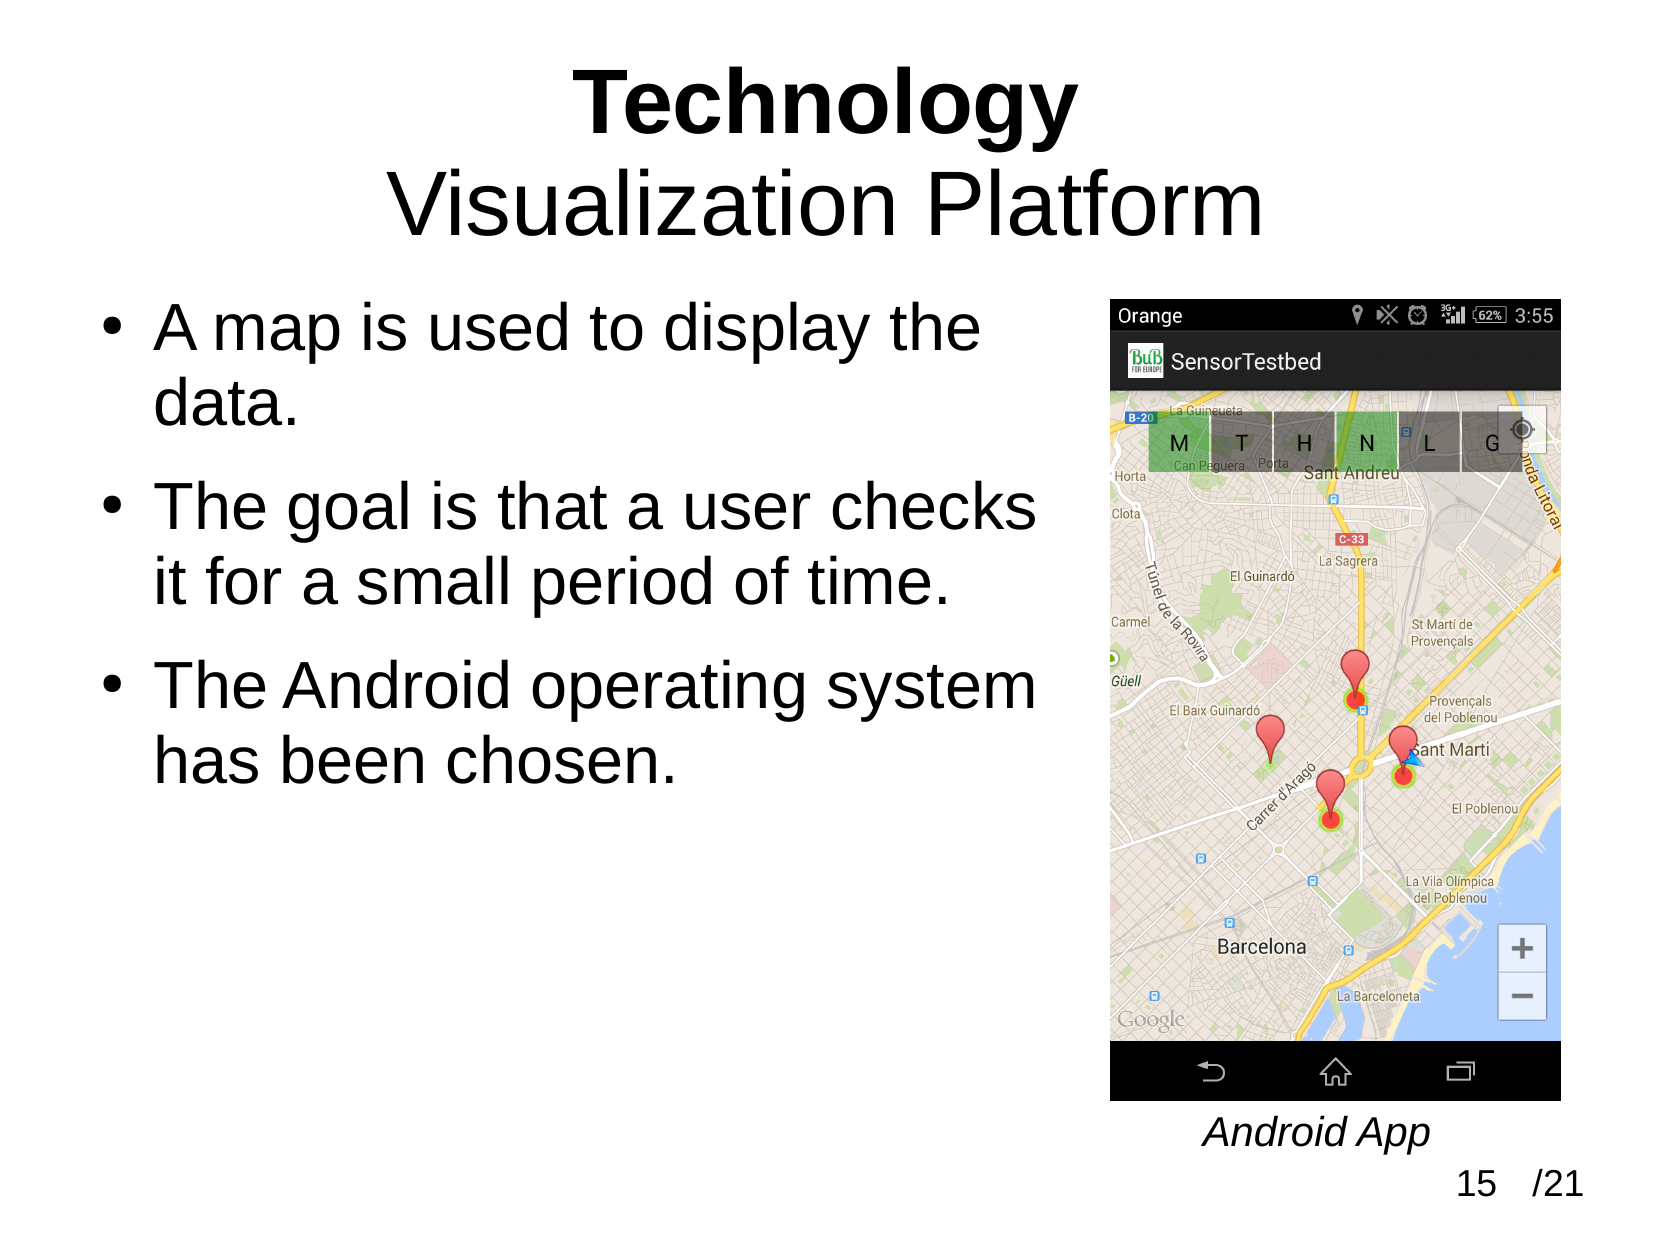

# Technology Visualization Platform
A map is used to display the data.
The goal is that a user checks it for a small period of time.
The Android operating system has been chosen.
Android App
/21